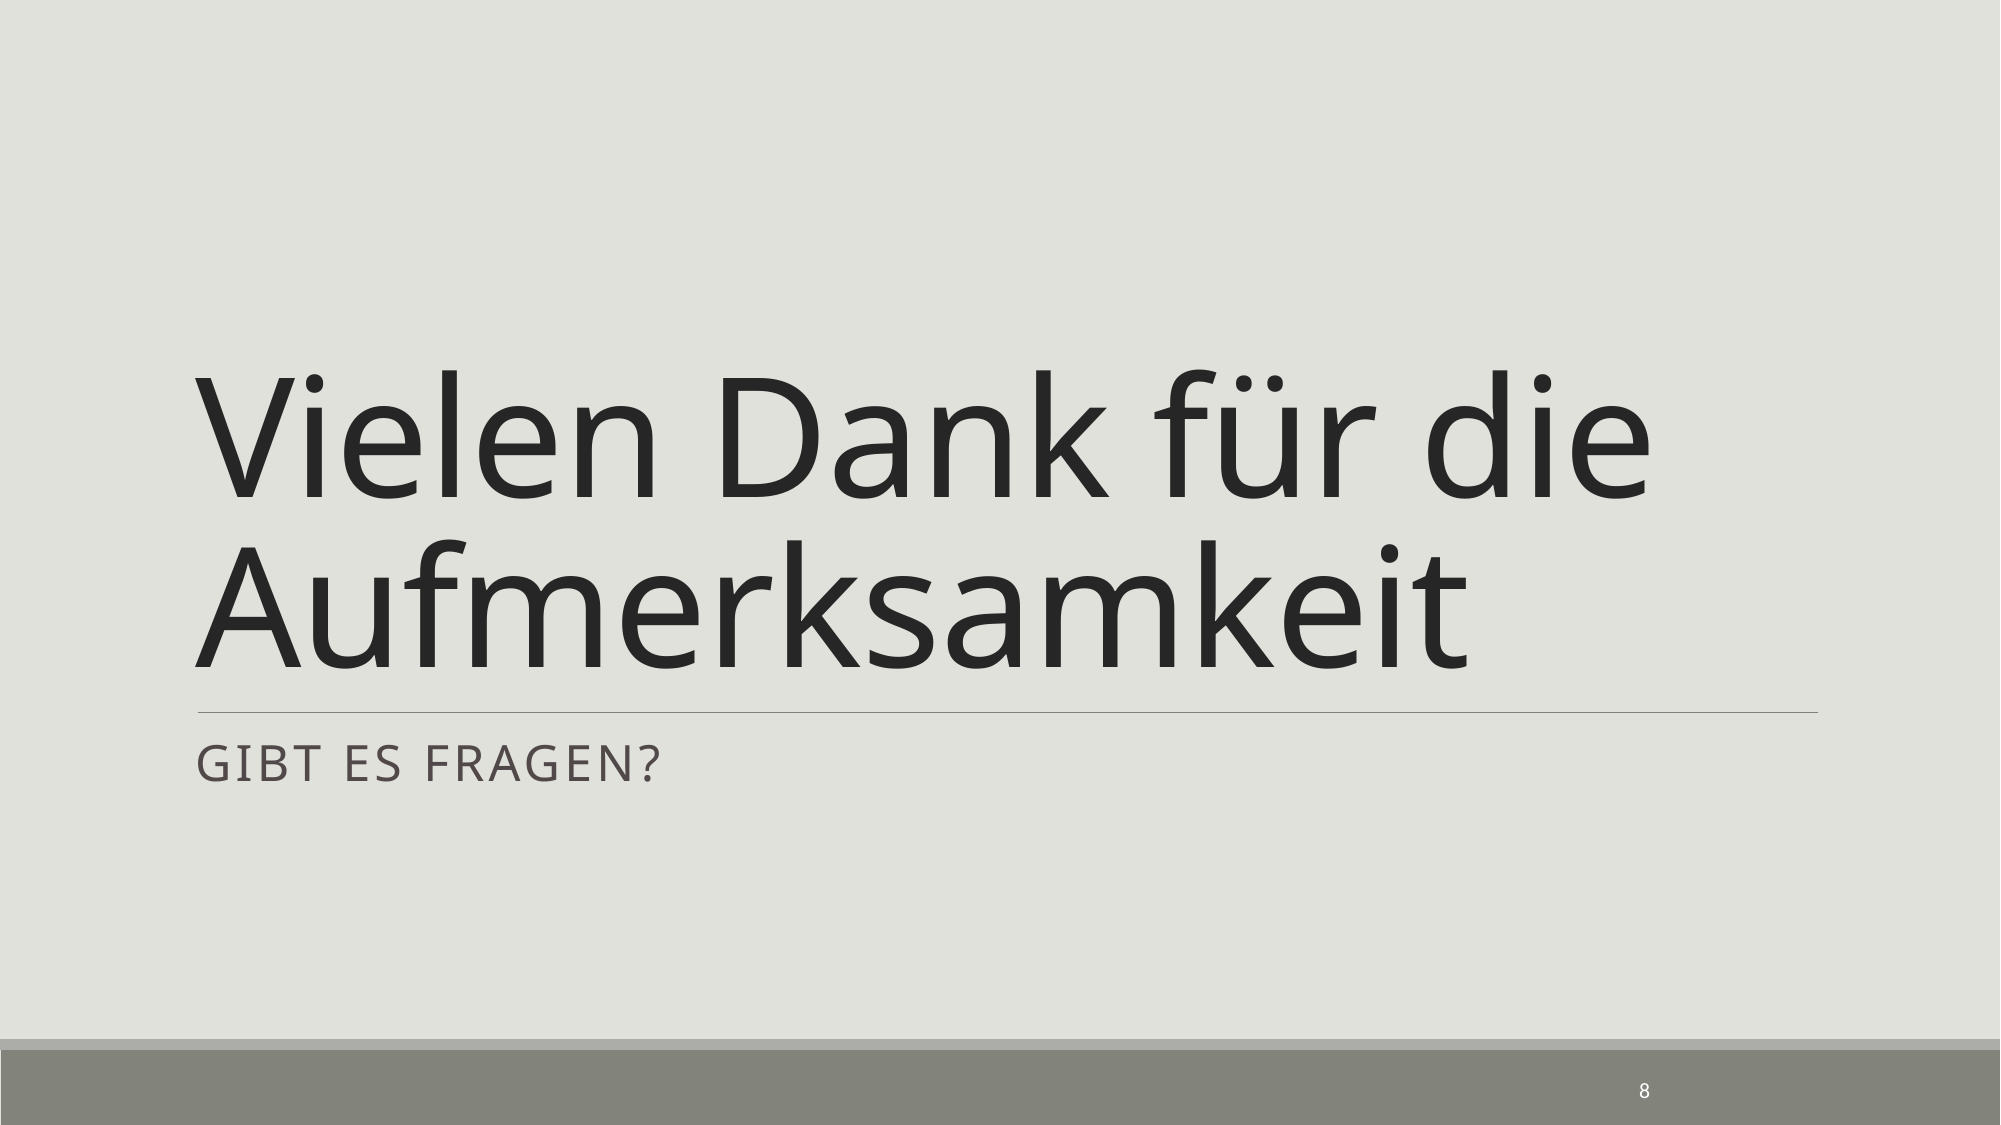

# Vielen Dank für die Aufmerksamkeit
Gibt es Fragen?